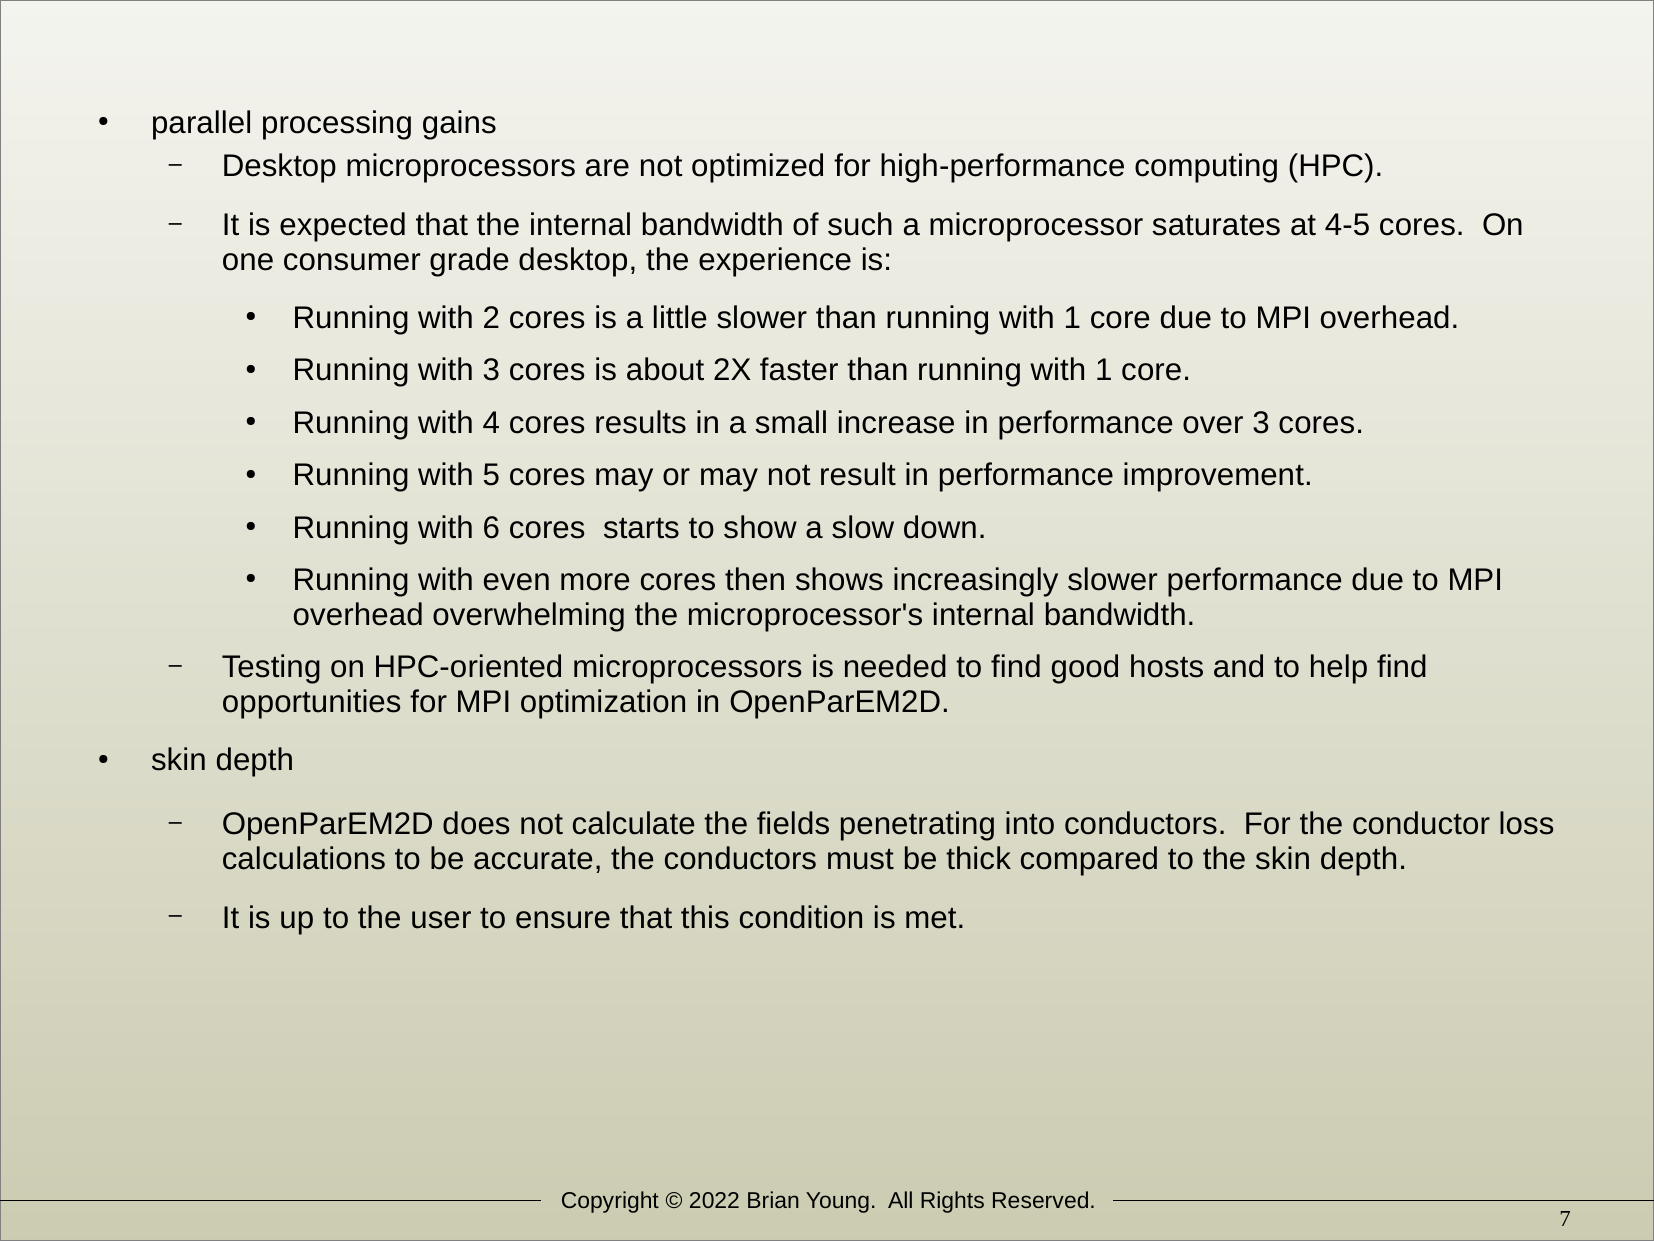

# parallel processing gains
Desktop microprocessors are not optimized for high-performance computing (HPC).
It is expected that the internal bandwidth of such a microprocessor saturates at 4-5 cores. On one consumer grade desktop, the experience is:
Running with 2 cores is a little slower than running with 1 core due to MPI overhead.
Running with 3 cores is about 2X faster than running with 1 core.
Running with 4 cores results in a small increase in performance over 3 cores.
Running with 5 cores may or may not result in performance improvement.
Running with 6 cores starts to show a slow down.
Running with even more cores then shows increasingly slower performance due to MPI overhead overwhelming the microprocessor's internal bandwidth.
Testing on HPC-oriented microprocessors is needed to find good hosts and to help find opportunities for MPI optimization in OpenParEM2D.
skin depth
OpenParEM2D does not calculate the fields penetrating into conductors. For the conductor loss calculations to be accurate, the conductors must be thick compared to the skin depth.
It is up to the user to ensure that this condition is met.
7